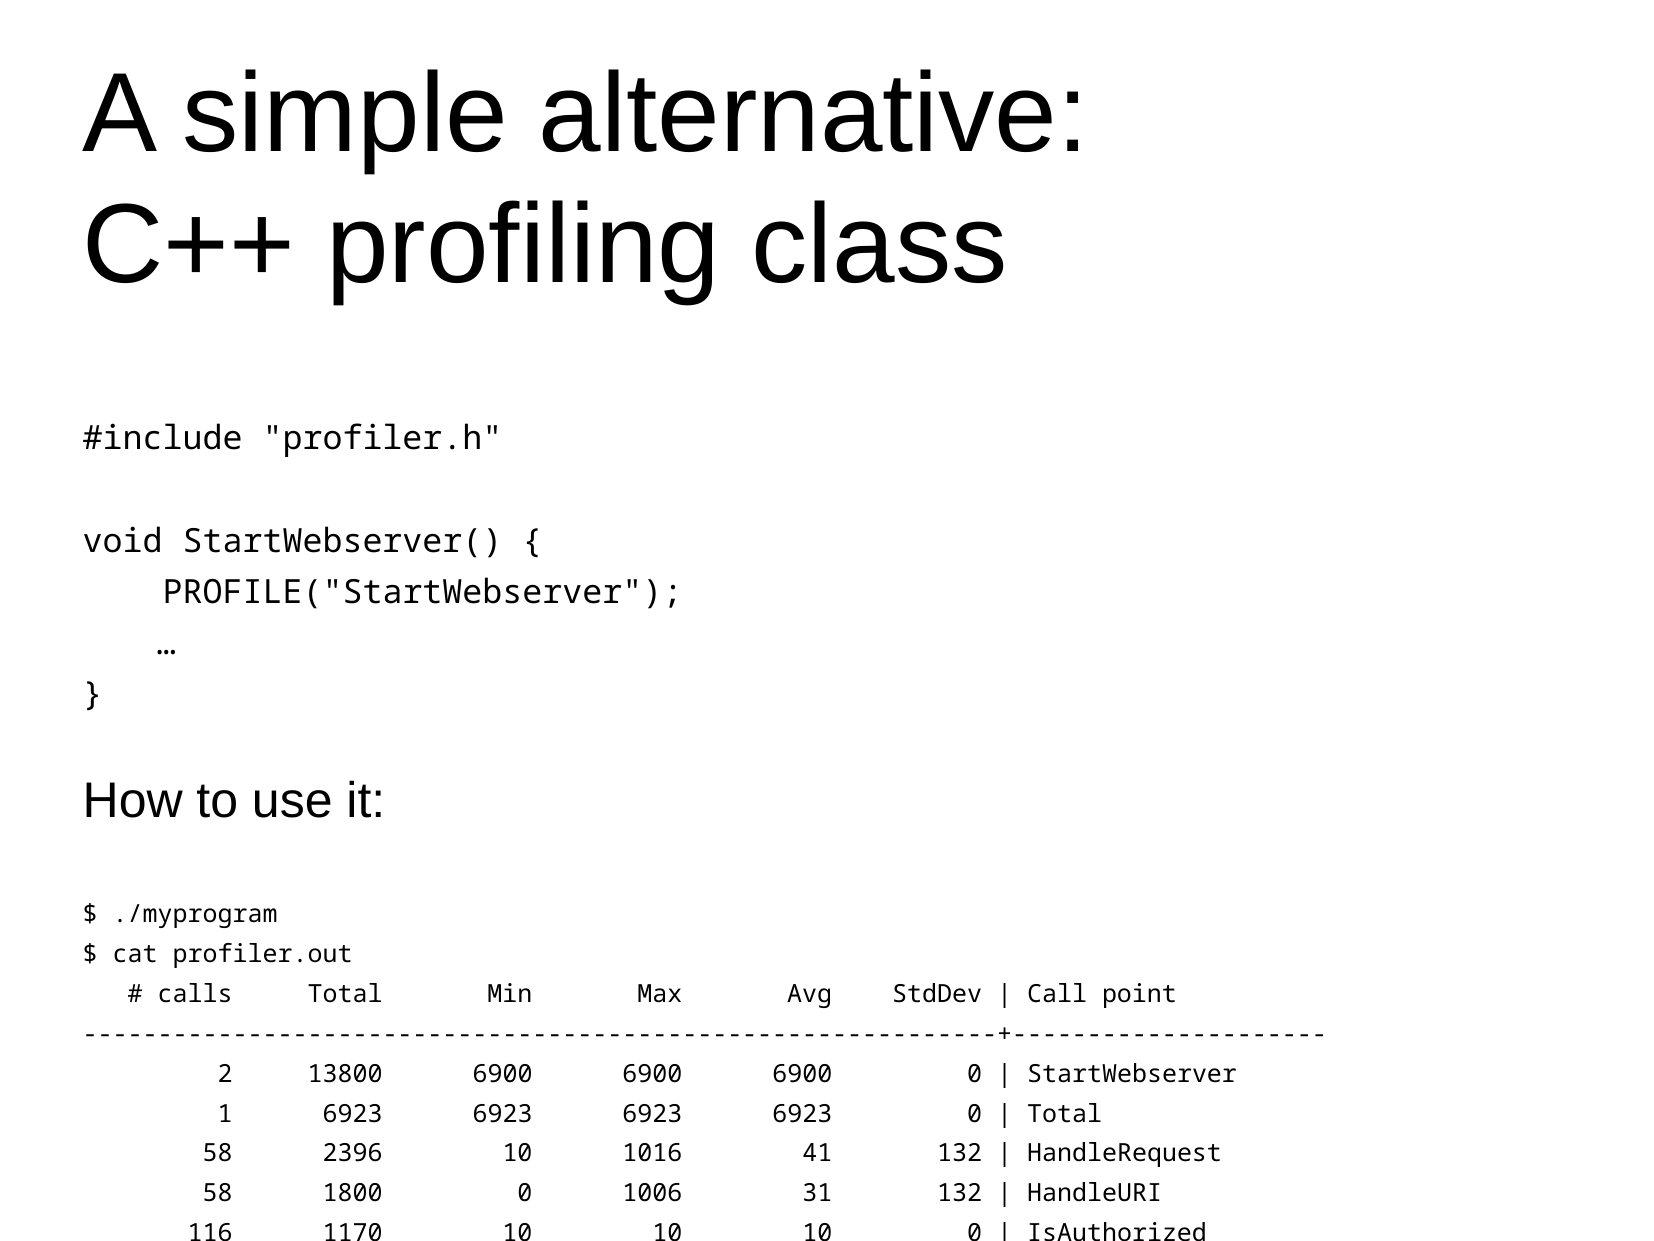

# A simple alternative:
C++ profiling class
#include "profiler.h"
void StartWebserver() {
 PROFILE("StartWebserver");
	…
}
How to use it:
$ ./myprogram
$ cat profiler.out
 # calls Total Min Max Avg StdDev | Call point
-------------------------------------------------------------+---------------------
 2 13800 6900 6900 6900 0 | StartWebserver
 1 6923 6923 6923 6923 0 | Total
 58 2396 10 1016 41 132 | HandleRequest
 58 1800 0 1006 31 132 | HandleURI
 116 1170 10 10 10 0 | IsAuthorized
 174 0 0 0 0 0 | Authorization
 52 0 0 0 0 0 | RequestBody
All durations in milliseconds